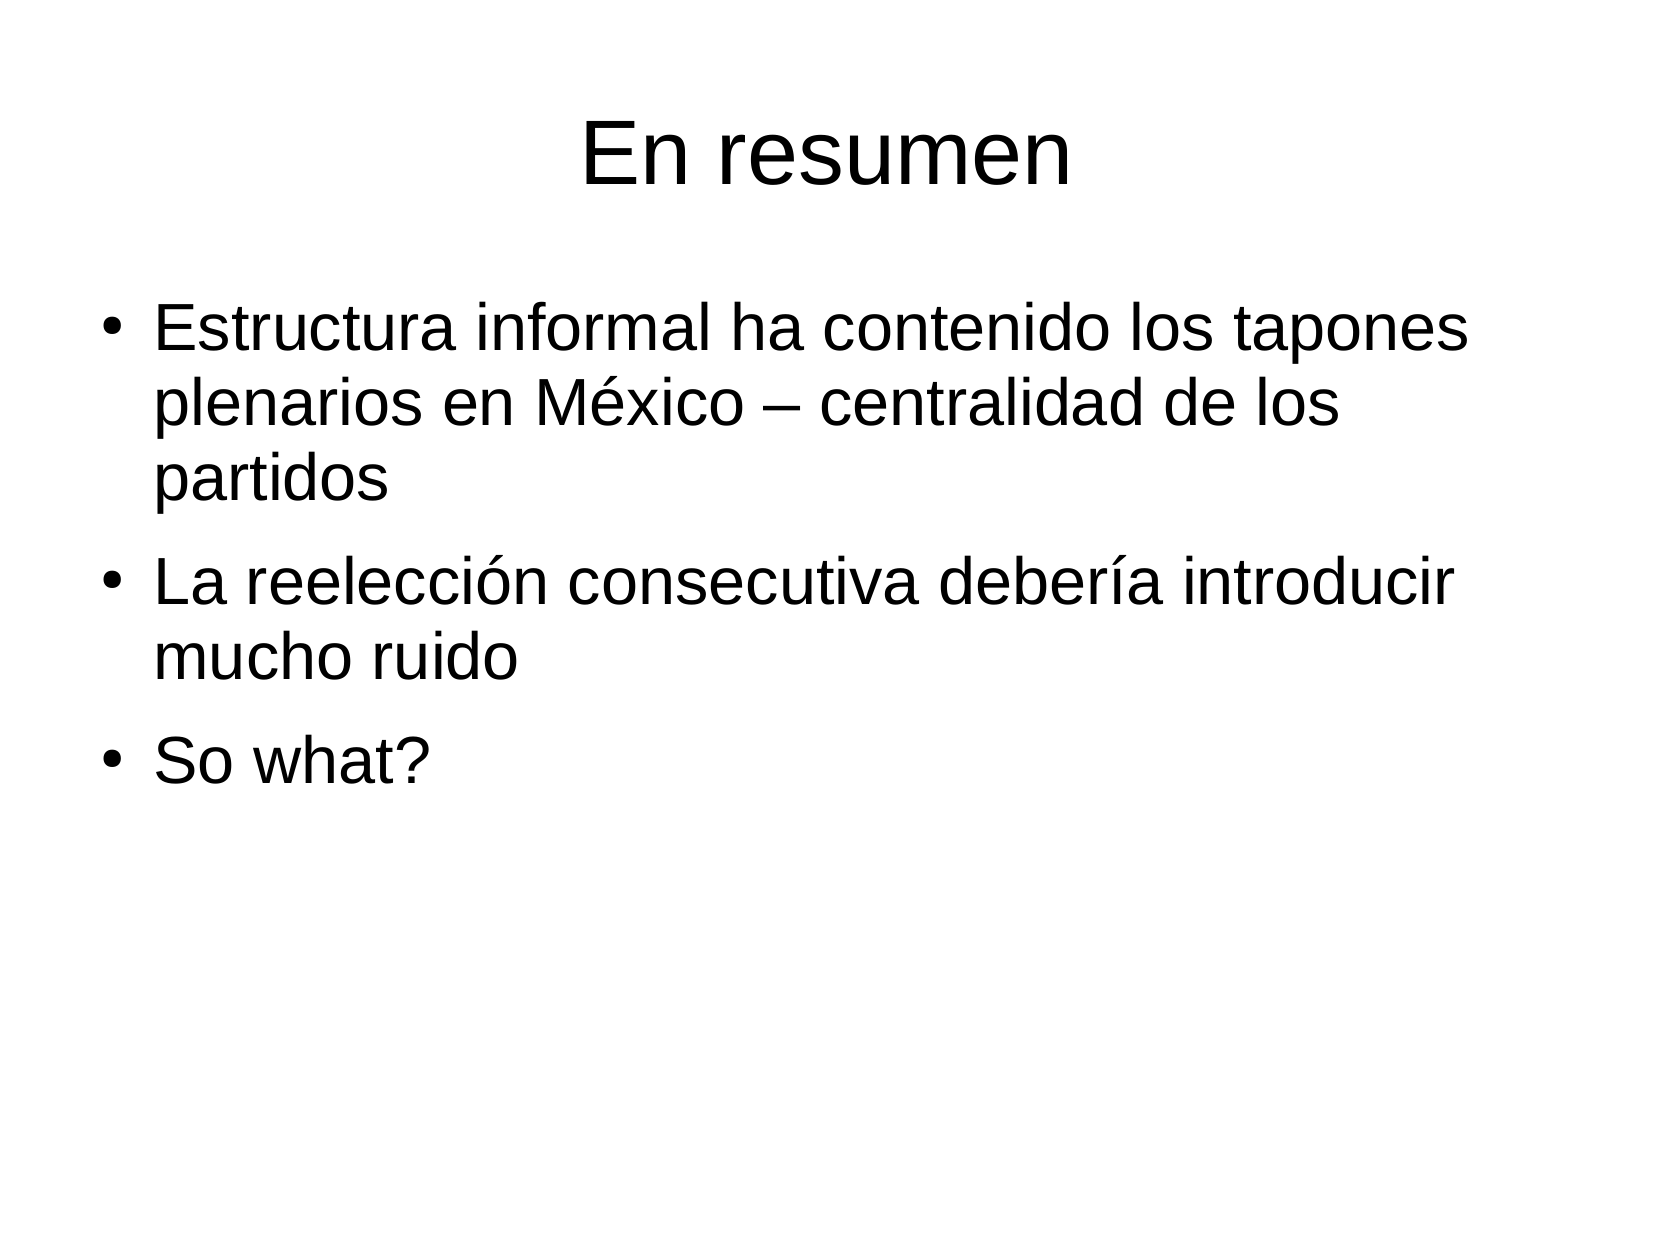

# En resumen
Estructura informal ha contenido los tapones plenarios en México – centralidad de los partidos
La reelección consecutiva debería introducir mucho ruido
So what?